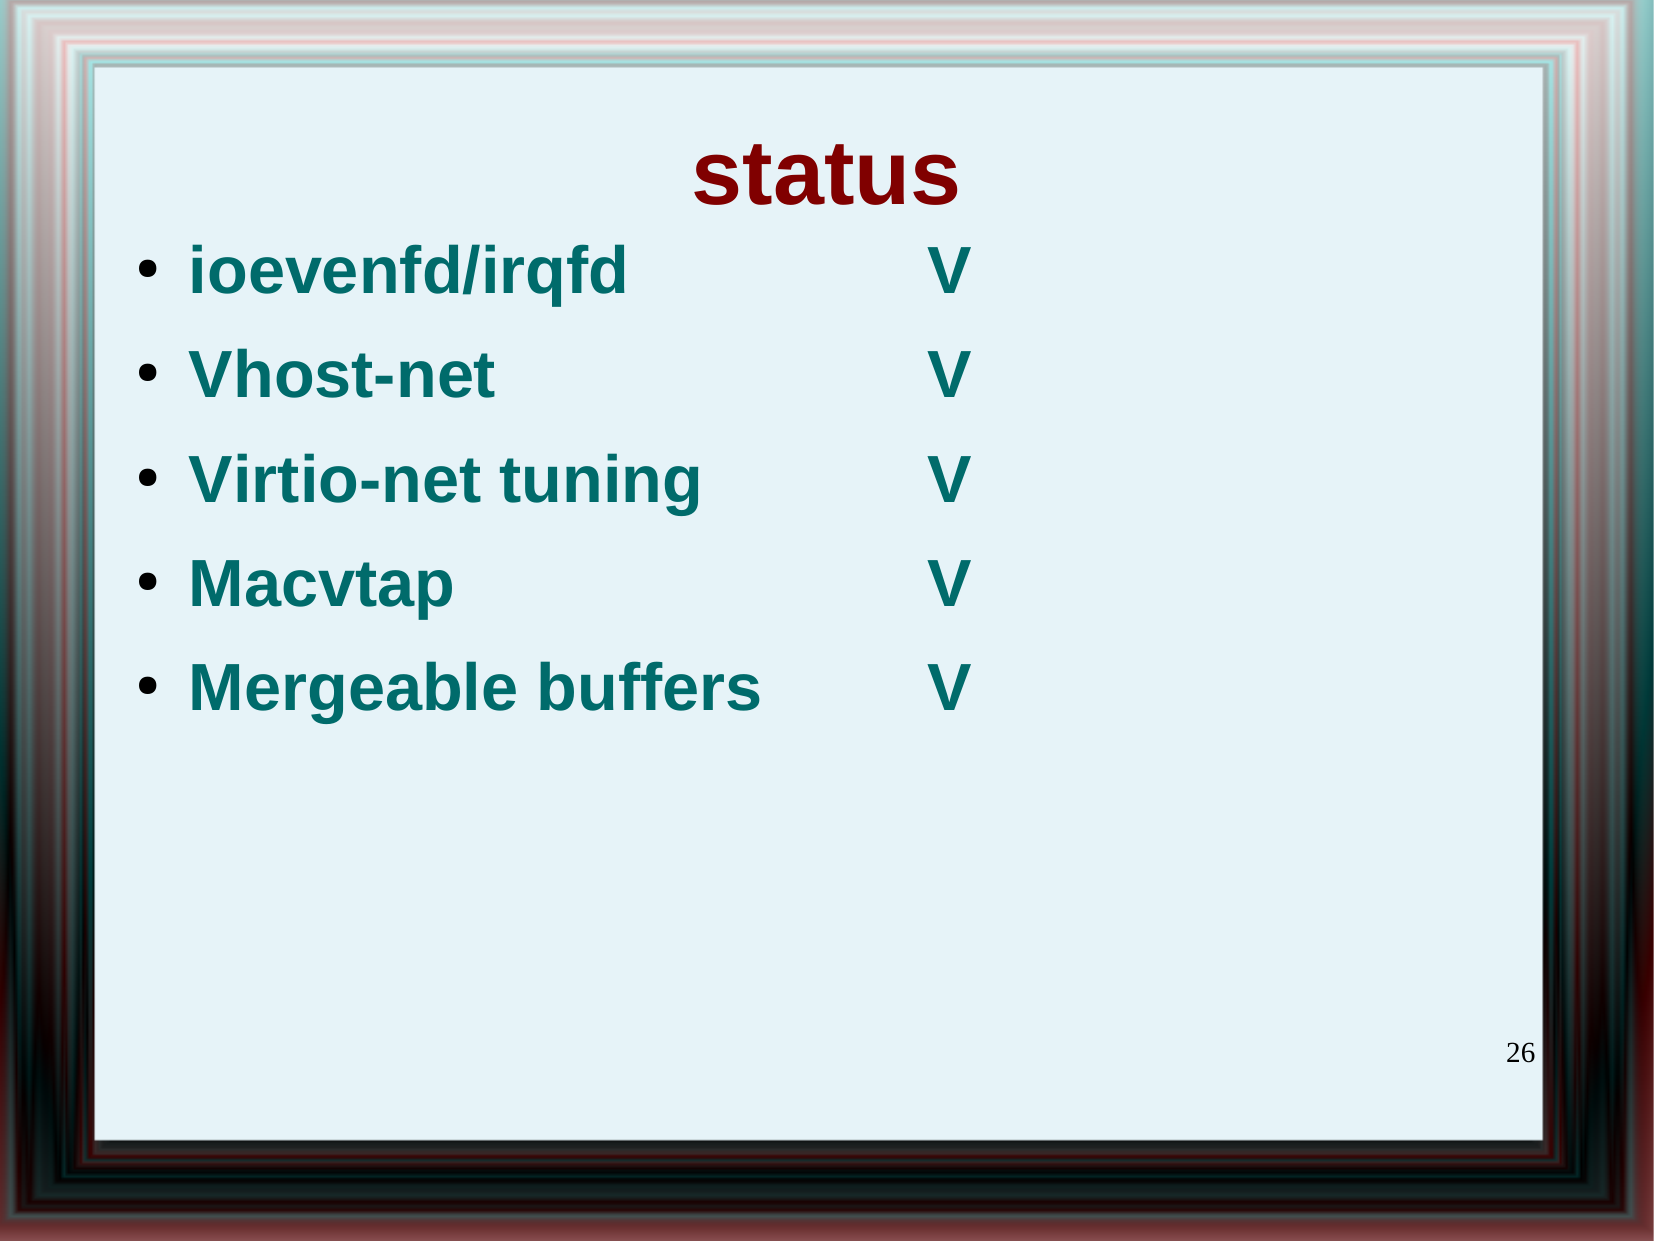

# status
ioevenfd/irqfd					V
Vhost-net						V
Virtio-net tuning				V
Macvtap							V
Mergeable buffers			V
26